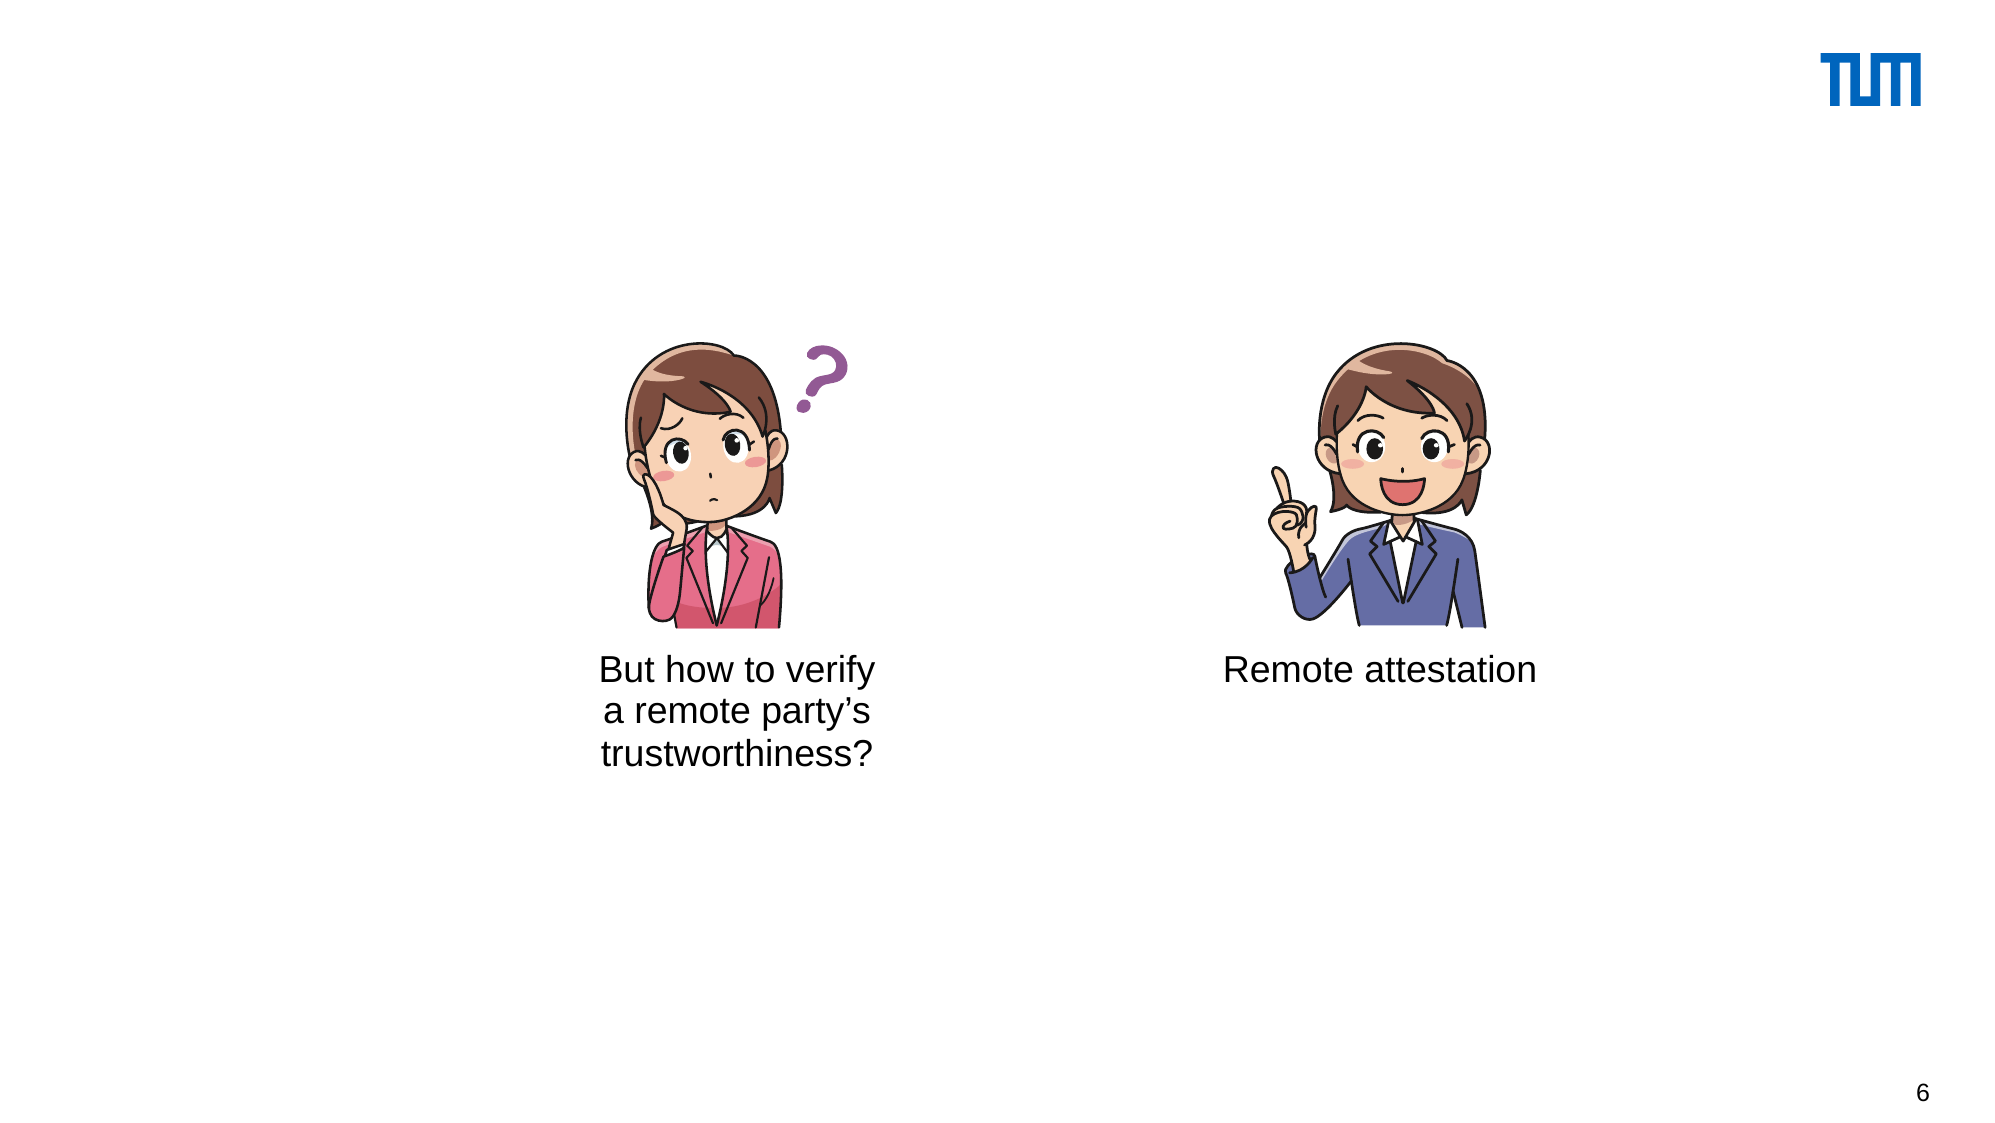

But how to verify
a remote party’s
trustworthiness?
Remote attestation
6